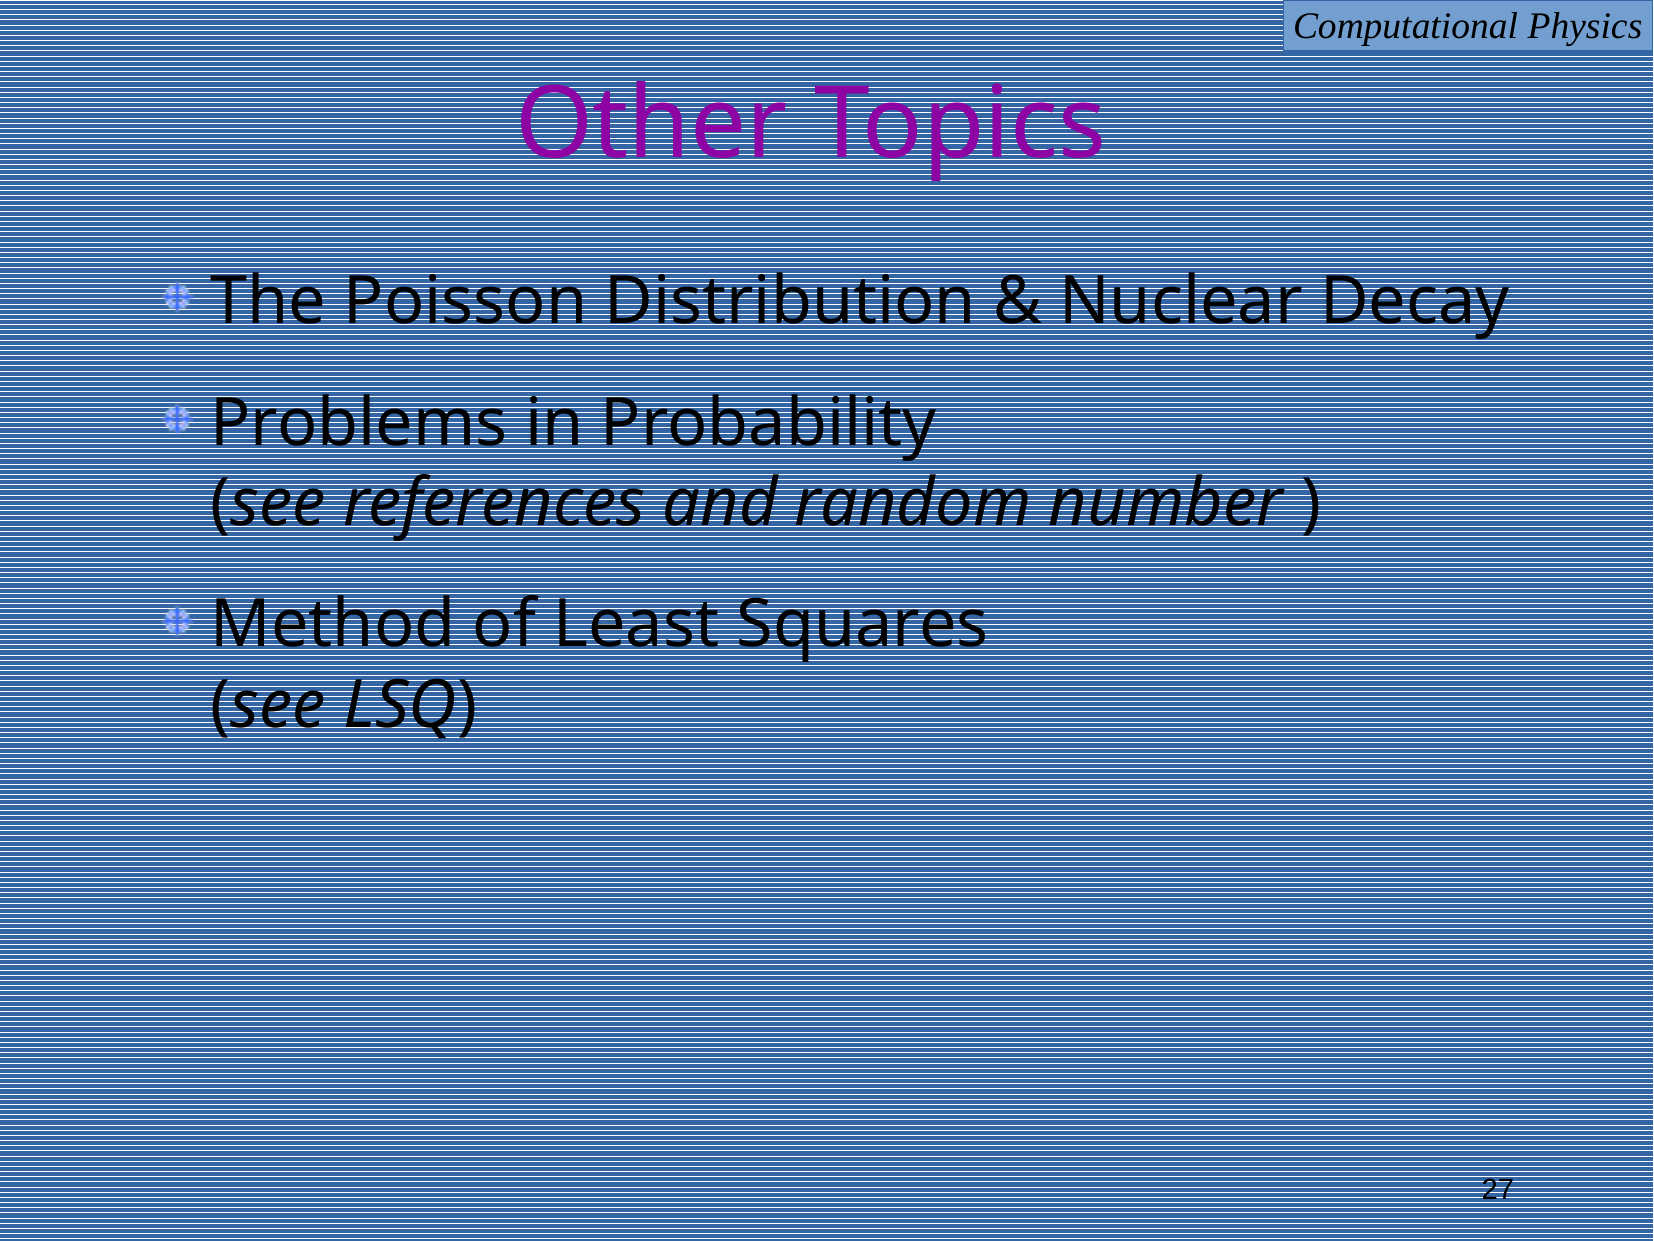

# Other Topics
The Poisson Distribution & Nuclear Decay
Problems in Probability
(see references and random number )
Method of Least Squares
(see LSQ)